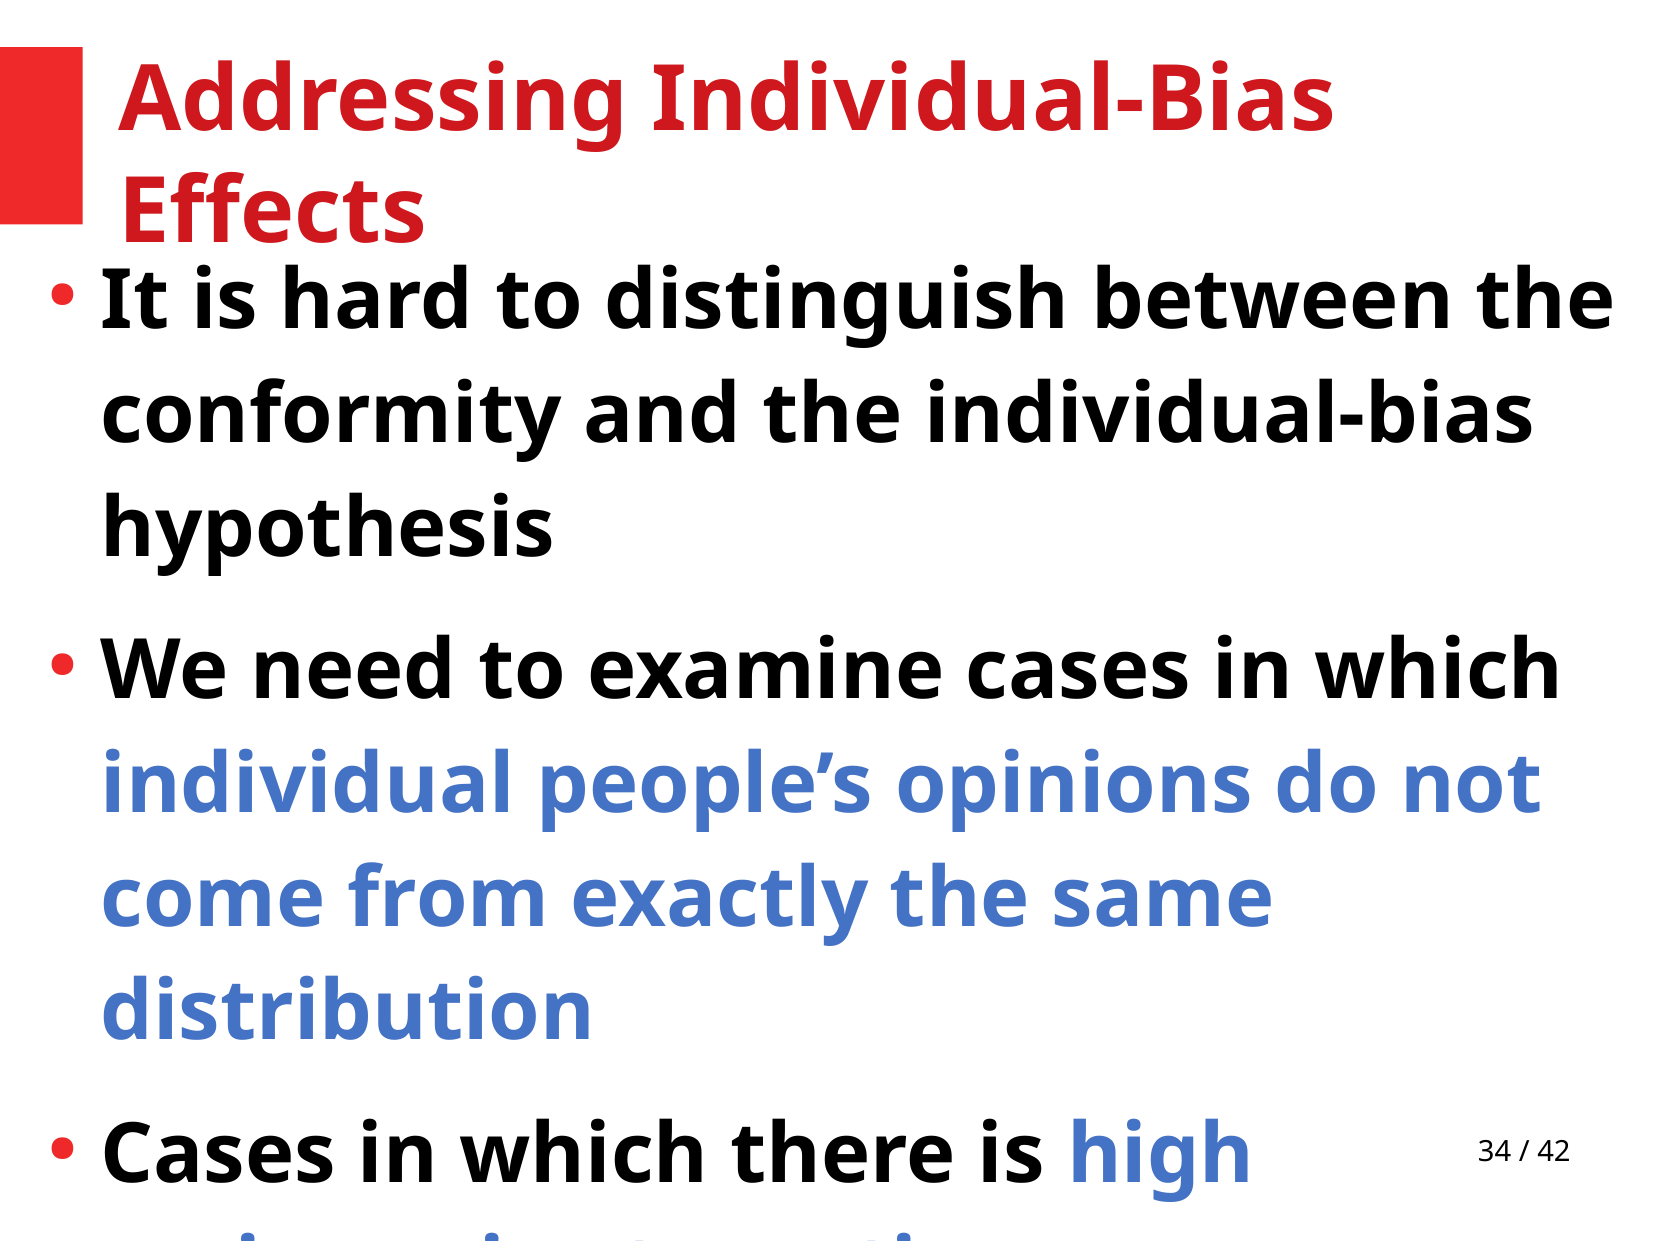

# Addressing Individual-Bias Effects
It is hard to distinguish between the conformity and the individual-bias hypothesis
We need to examine cases in which individual people’s opinions do not come from exactly the same distribution
Cases in which there is high variance in star ratings
Otherwise conformity and individual-bias are indistinguishable
Everyone has the same opinion
34